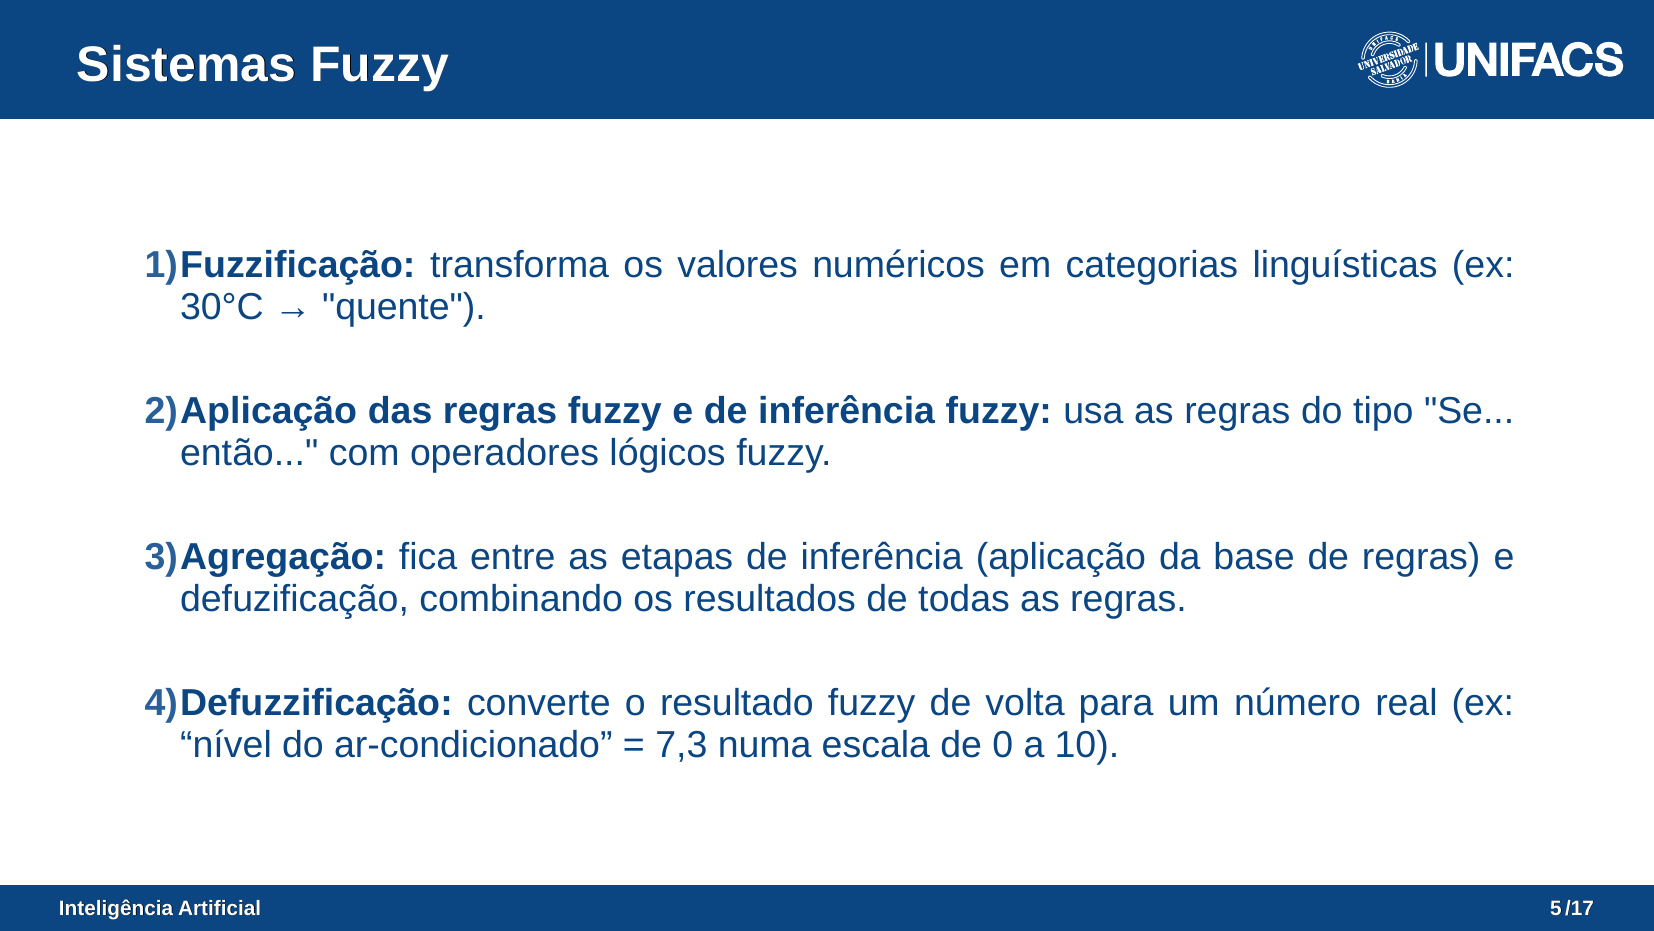

Sistemas Fuzzy
Fuzzificação: transforma os valores numéricos em categorias linguísticas (ex: 30°C → "quente").
Aplicação das regras fuzzy e de inferência fuzzy: usa as regras do tipo "Se... então..." com operadores lógicos fuzzy.
Agregação: fica entre as etapas de inferência (aplicação da base de regras) e defuzificação, combinando os resultados de todas as regras.
Defuzzificação: converte o resultado fuzzy de volta para um número real (ex: “nível do ar-condicionado” = 7,3 numa escala de 0 a 10).